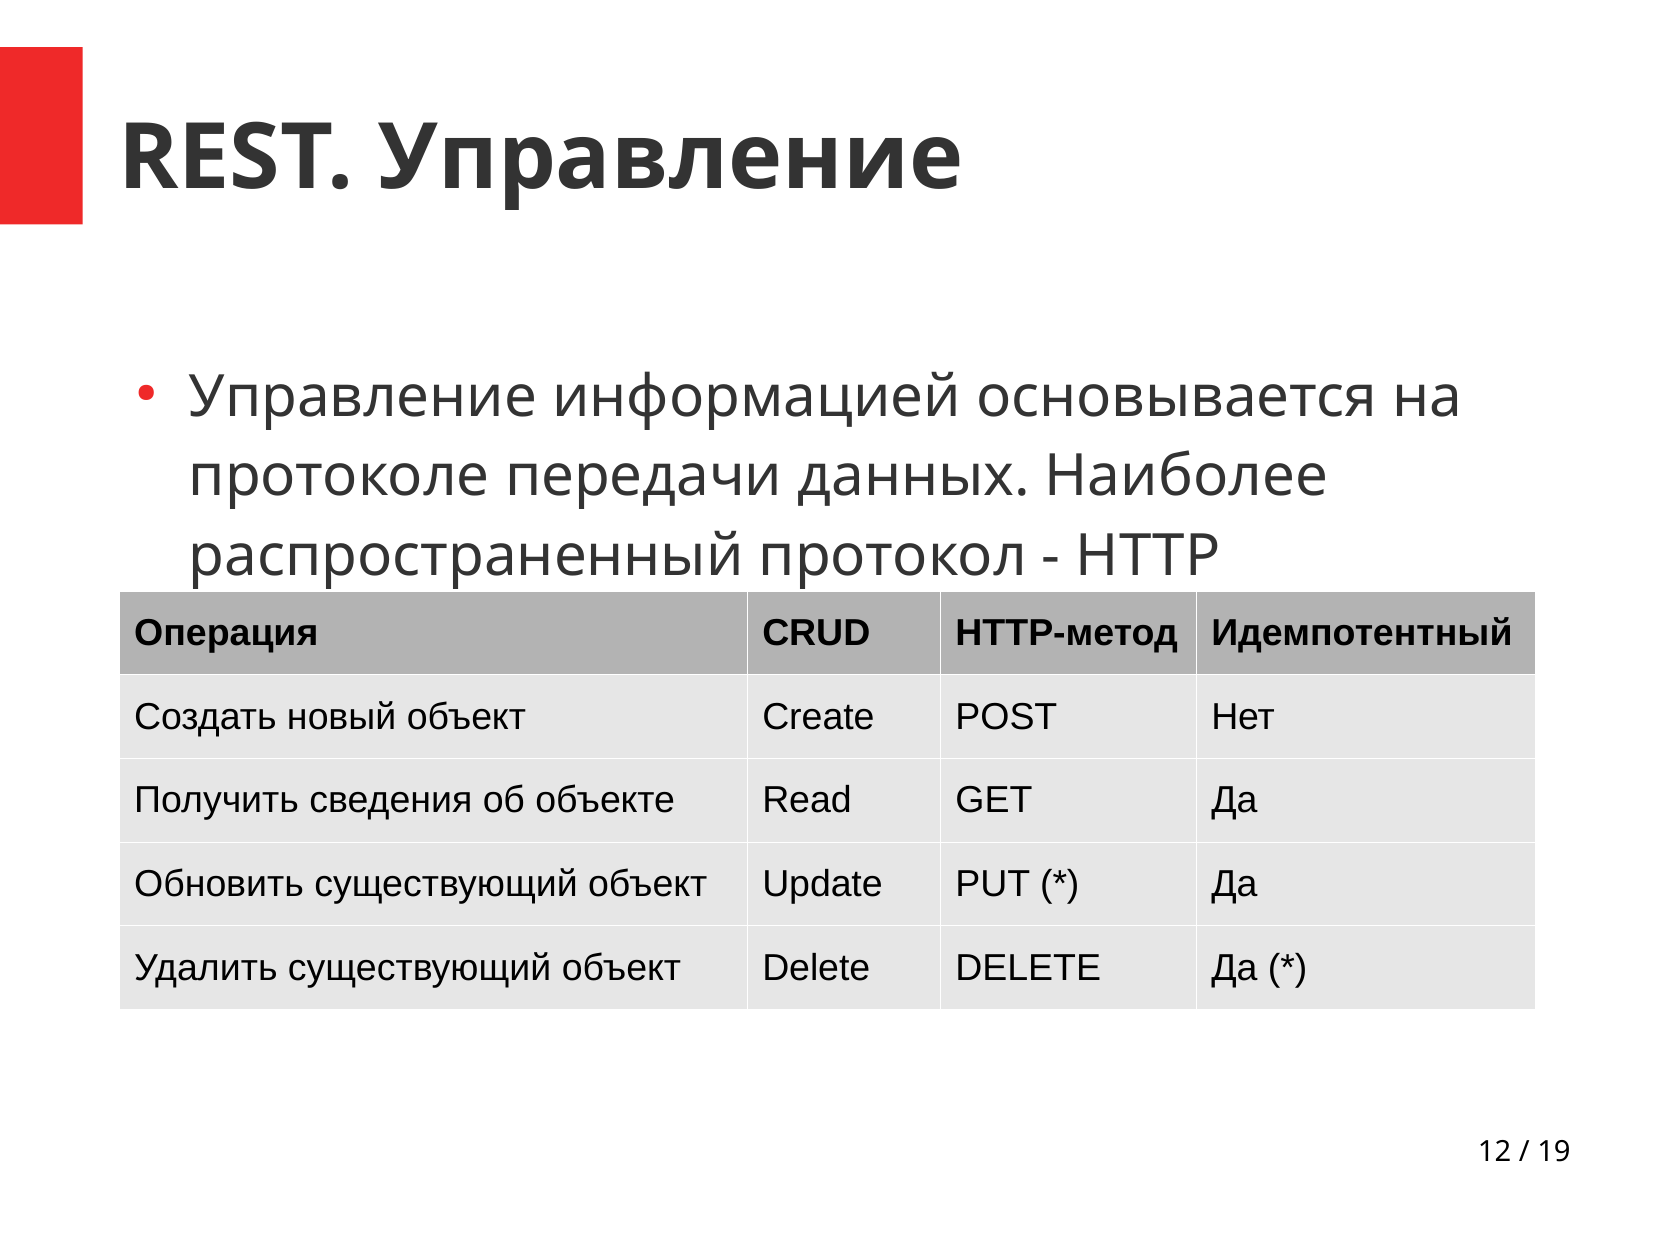

# REST. Управление
Управление информацией основывается на протоколе передачи данных. Наиболее распространенный протокол - HTTP
| Операция | CRUD | HTTP-метод | Идемпотентный |
| --- | --- | --- | --- |
| Создать новый объект | Create | POST | Нет |
| Получить сведения об объекте | Read | GET | Да |
| Обновить существующий объект | Update | PUT (\*) | Да |
| Удалить существующий объект | Delete | DELETE | Да (\*) |
12